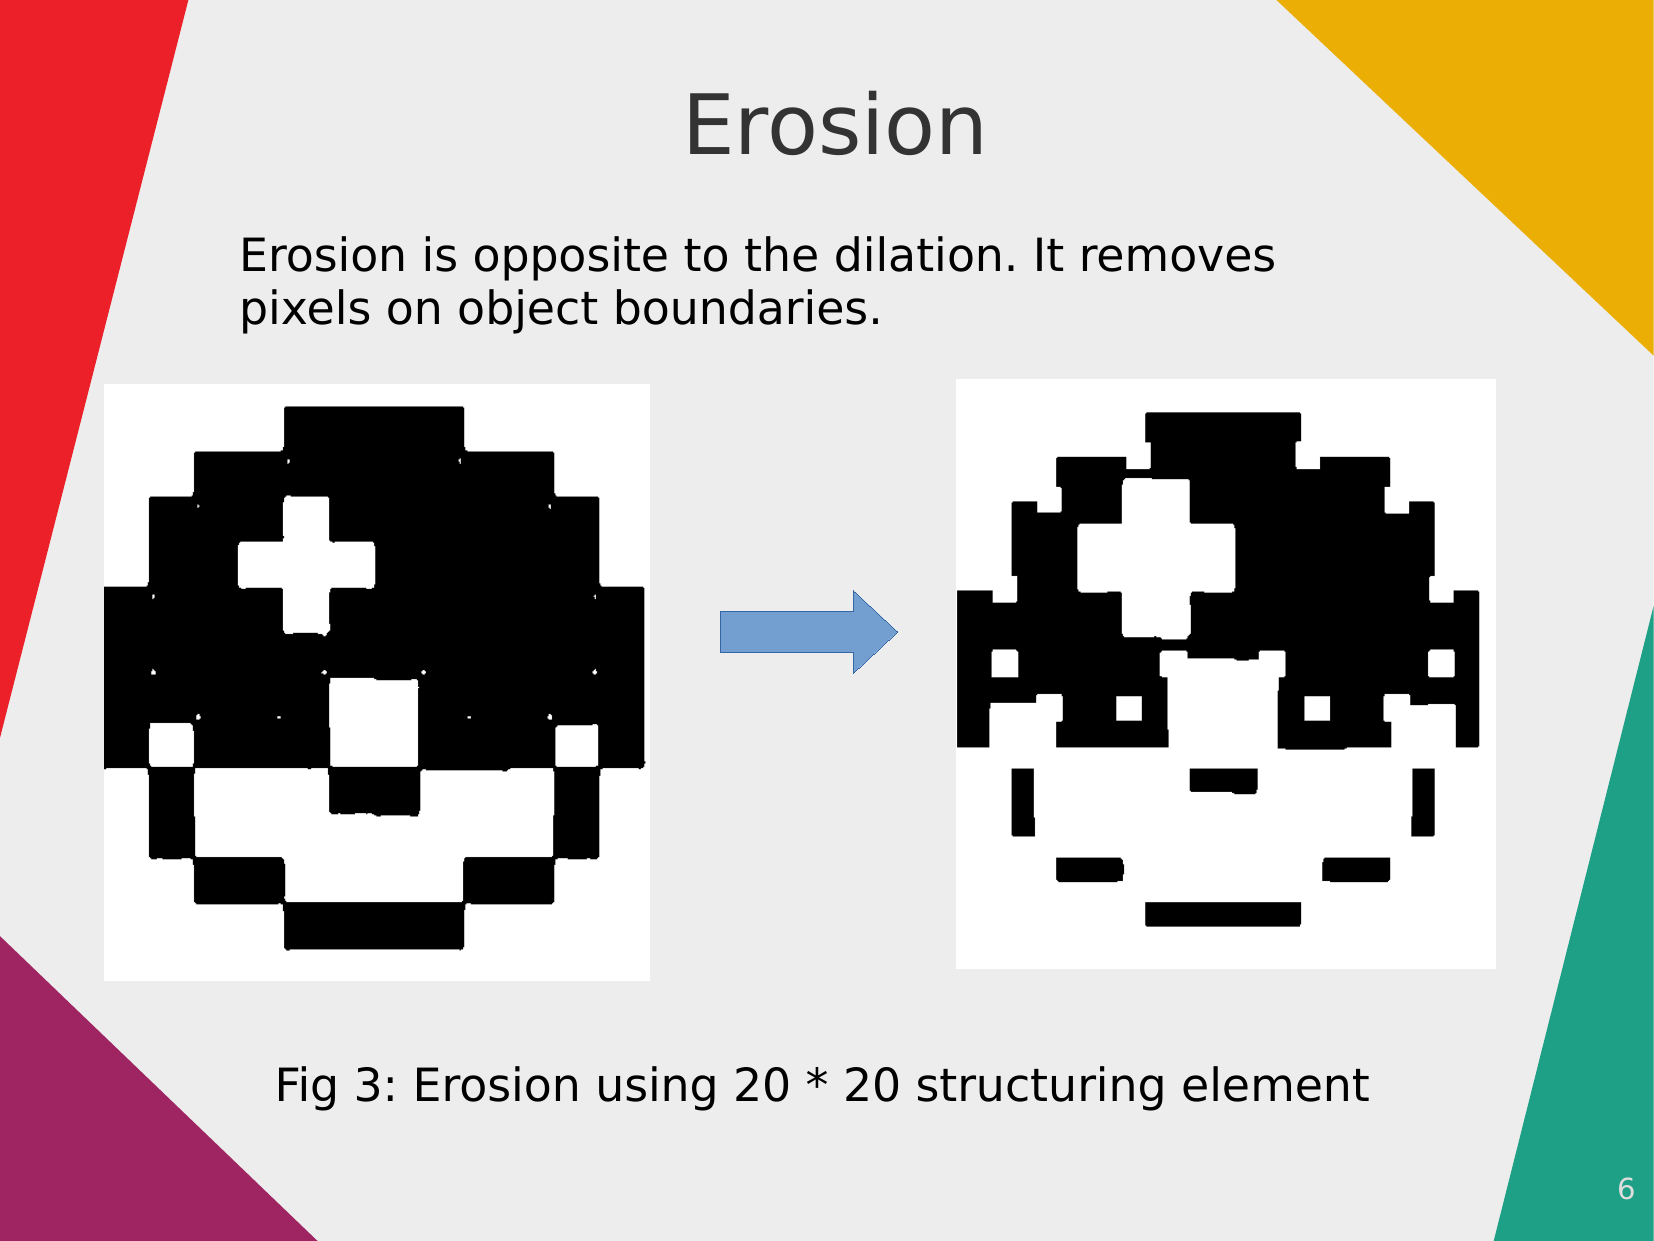

# Erosion
Erosion is opposite to the dilation. It removes pixels on object boundaries.
Fig 3: Erosion using 20 * 20 structuring element
6